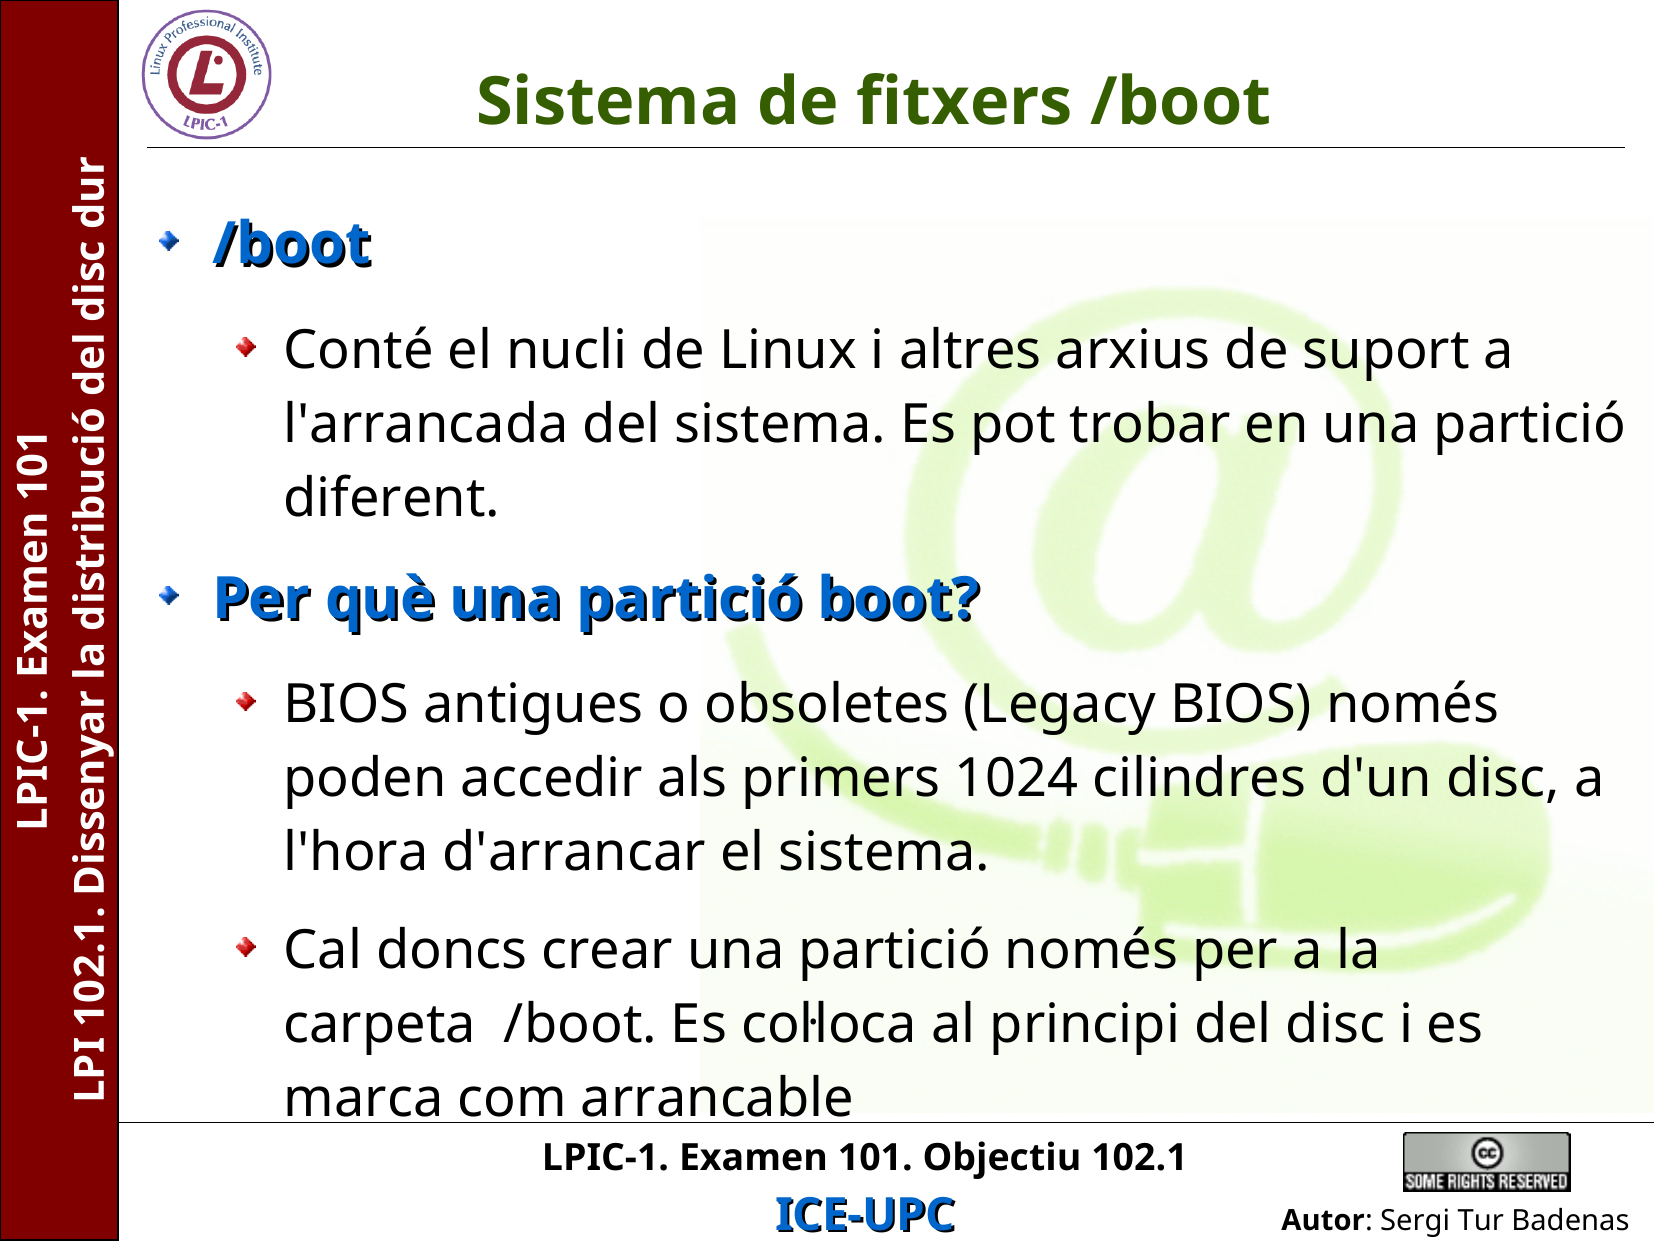

# Sistema de fitxers /boot
/boot
Conté el nucli de Linux i altres arxius de suport a l'arrancada del sistema. Es pot trobar en una partició diferent.
Per què una partició boot?
BIOS antigues o obsoletes (Legacy BIOS) només poden accedir als primers 1024 cilindres d'un disc, a l'hora d'arrancar el sistema.
Cal doncs crear una partició només per a la carpeta /boot. Es col·loca al principi del disc i es marca com arrancable